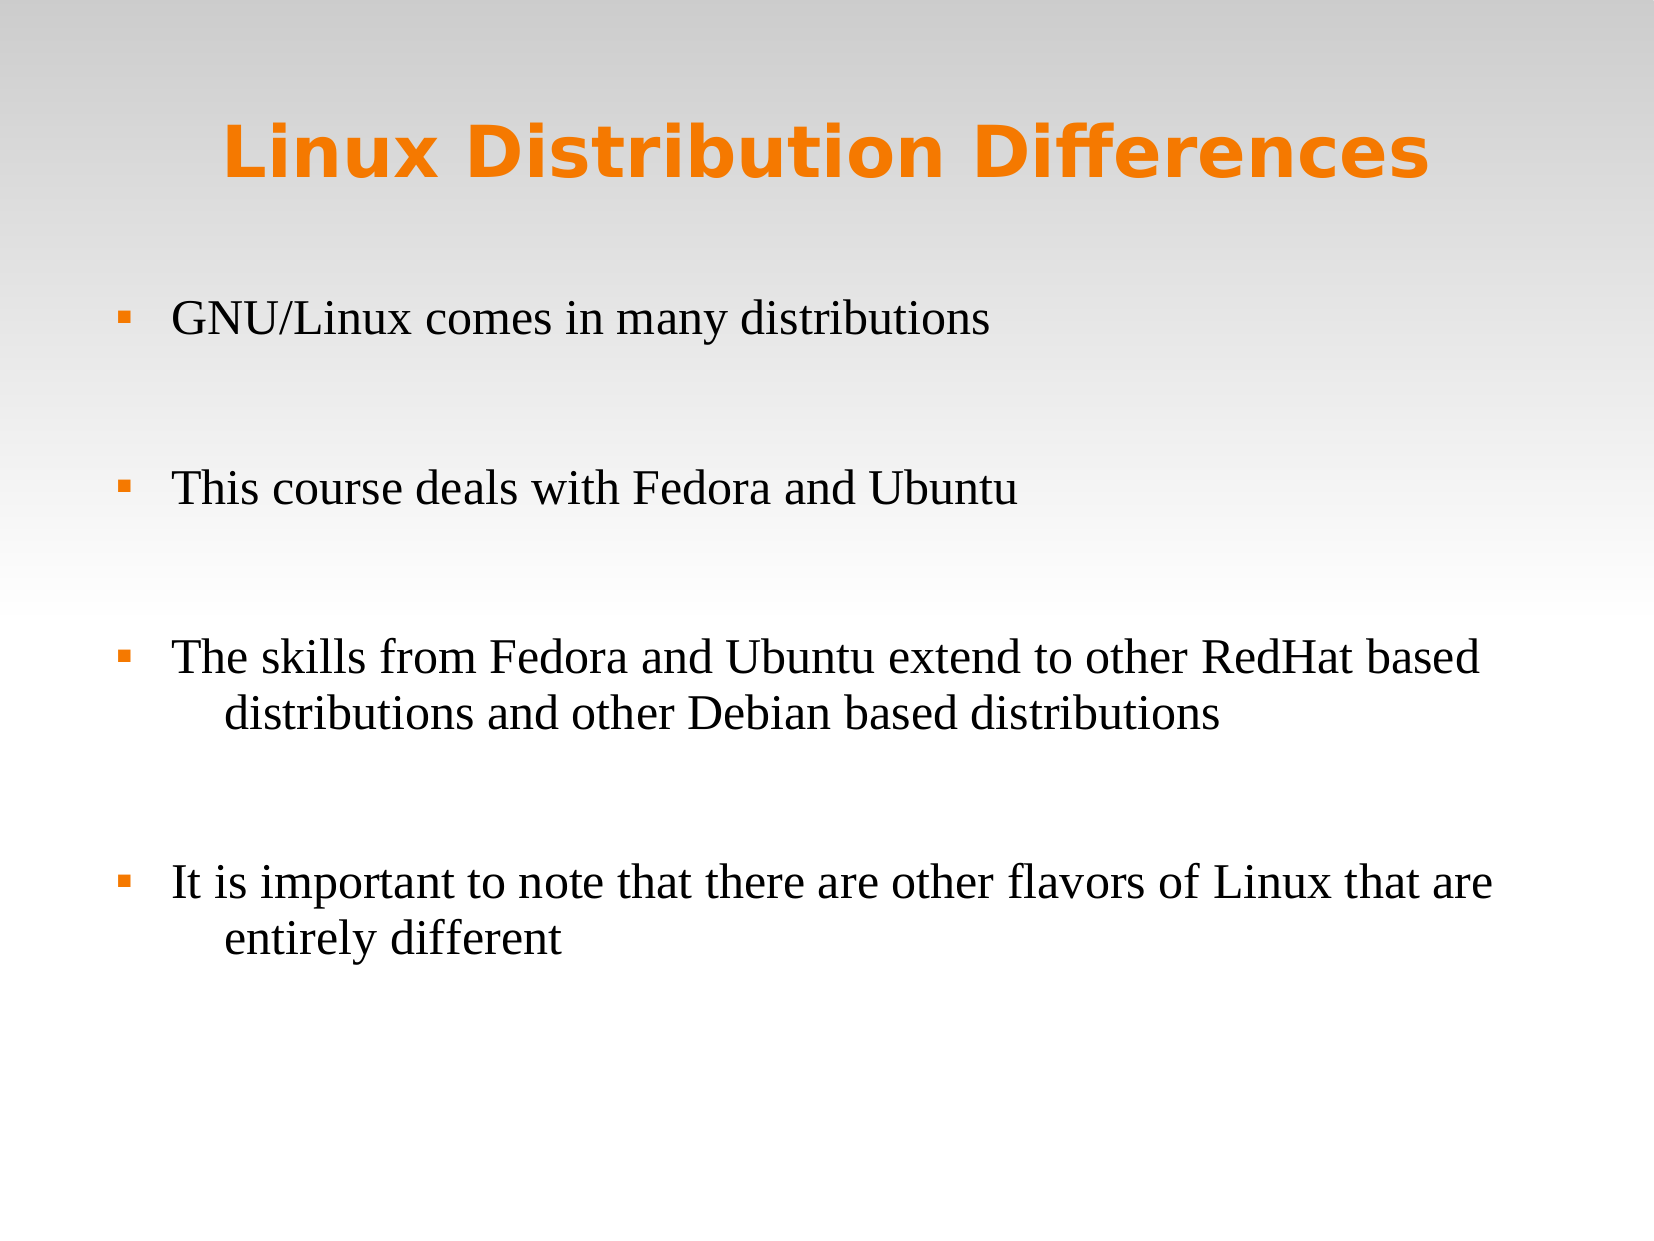

# Linux Distribution Differences
GNU/Linux comes in many distributions
This course deals with Fedora and Ubuntu
The skills from Fedora and Ubuntu extend to other RedHat based distributions and other Debian based distributions
It is important to note that there are other flavors of Linux that are entirely different